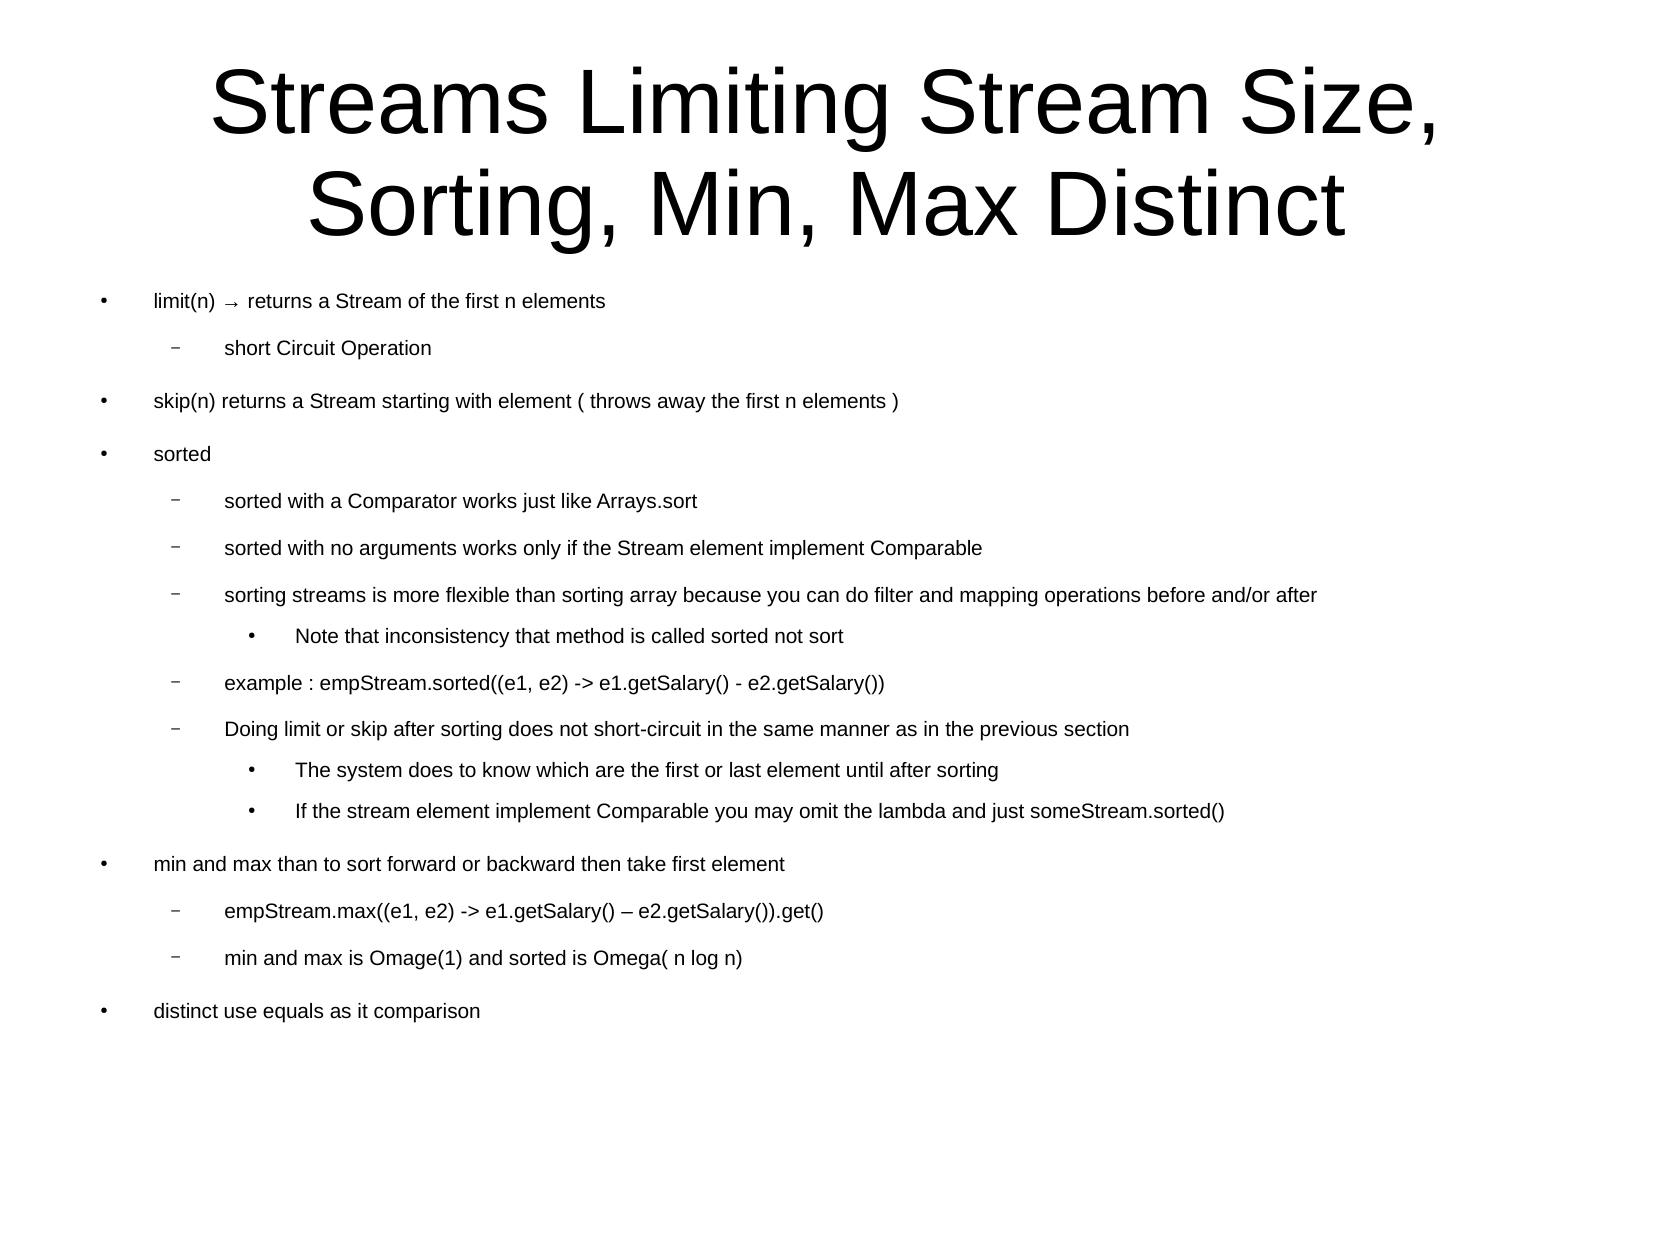

# Streams Limiting Stream Size, Sorting, Min, Max Distinct
limit(n) → returns a Stream of the first n elements
short Circuit Operation
skip(n) returns a Stream starting with element ( throws away the first n elements )
sorted
sorted with a Comparator works just like Arrays.sort
sorted with no arguments works only if the Stream element implement Comparable
sorting streams is more flexible than sorting array because you can do filter and mapping operations before and/or after
Note that inconsistency that method is called sorted not sort
example : empStream.sorted((e1, e2) -> e1.getSalary() - e2.getSalary())
Doing limit or skip after sorting does not short-circuit in the same manner as in the previous section
The system does to know which are the first or last element until after sorting
If the stream element implement Comparable you may omit the lambda and just someStream.sorted()
min and max than to sort forward or backward then take first element
empStream.max((e1, e2) -> e1.getSalary() – e2.getSalary()).get()
min and max is Omage(1) and sorted is Omega( n log n)
distinct use equals as it comparison